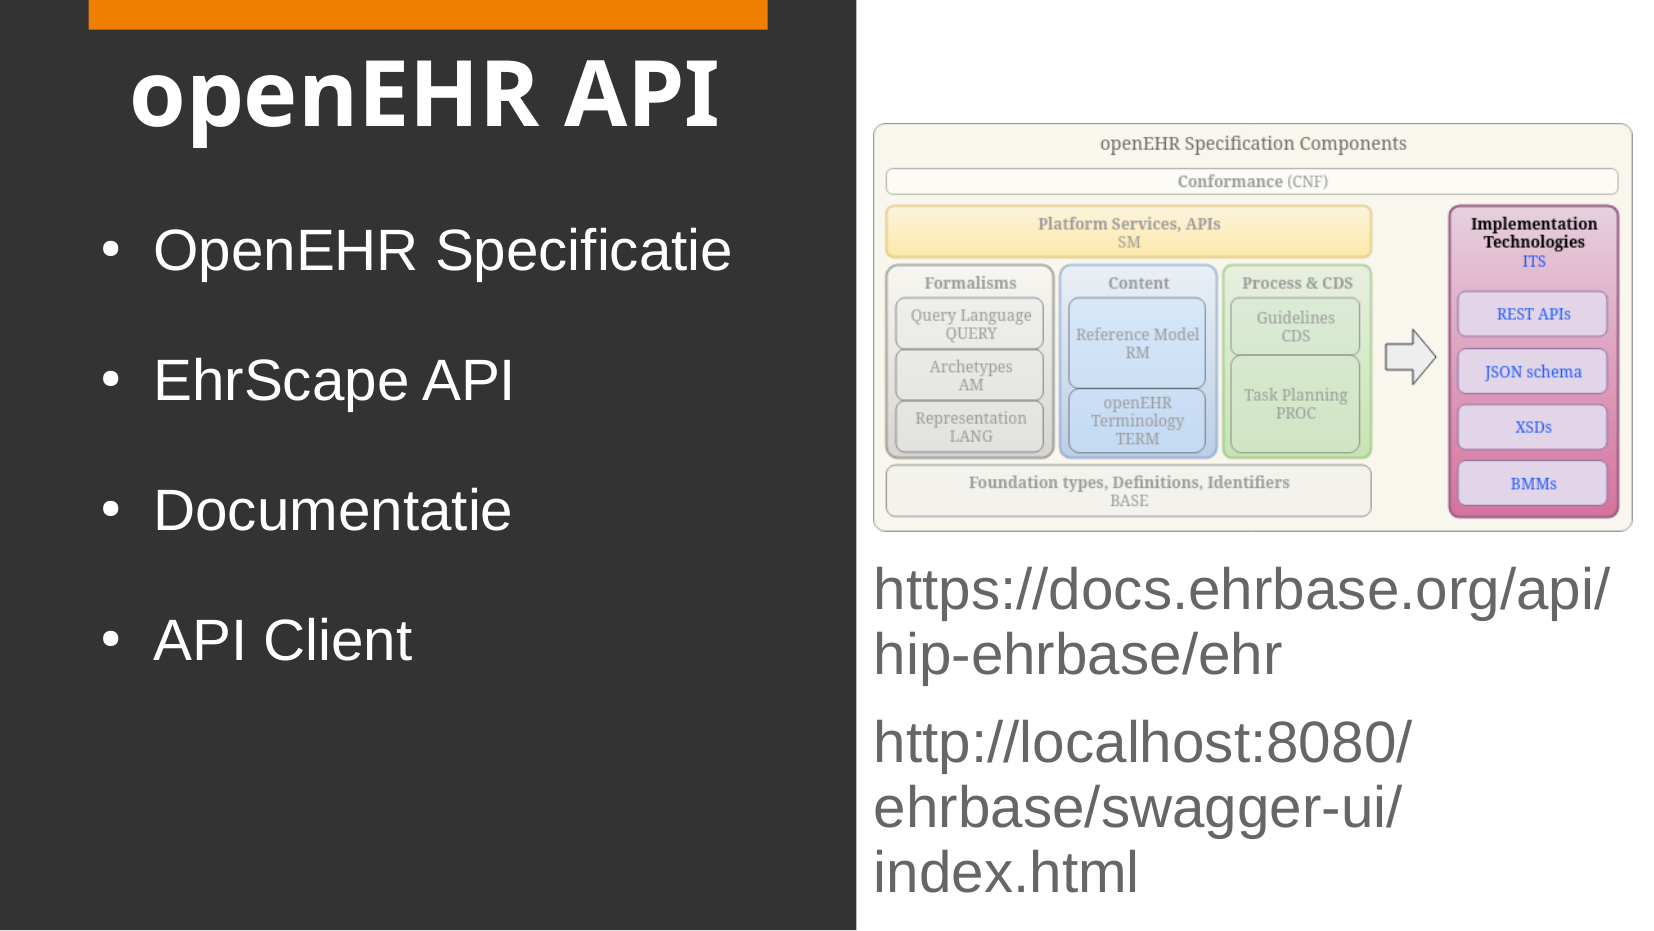

openEHR API
#
OpenEHR Specificatie
EhrScape API
Documentatie
API Client
https://docs.ehrbase.org/api/hip-ehrbase/ehr
http://localhost:8080/ehrbase/swagger-ui/index.html